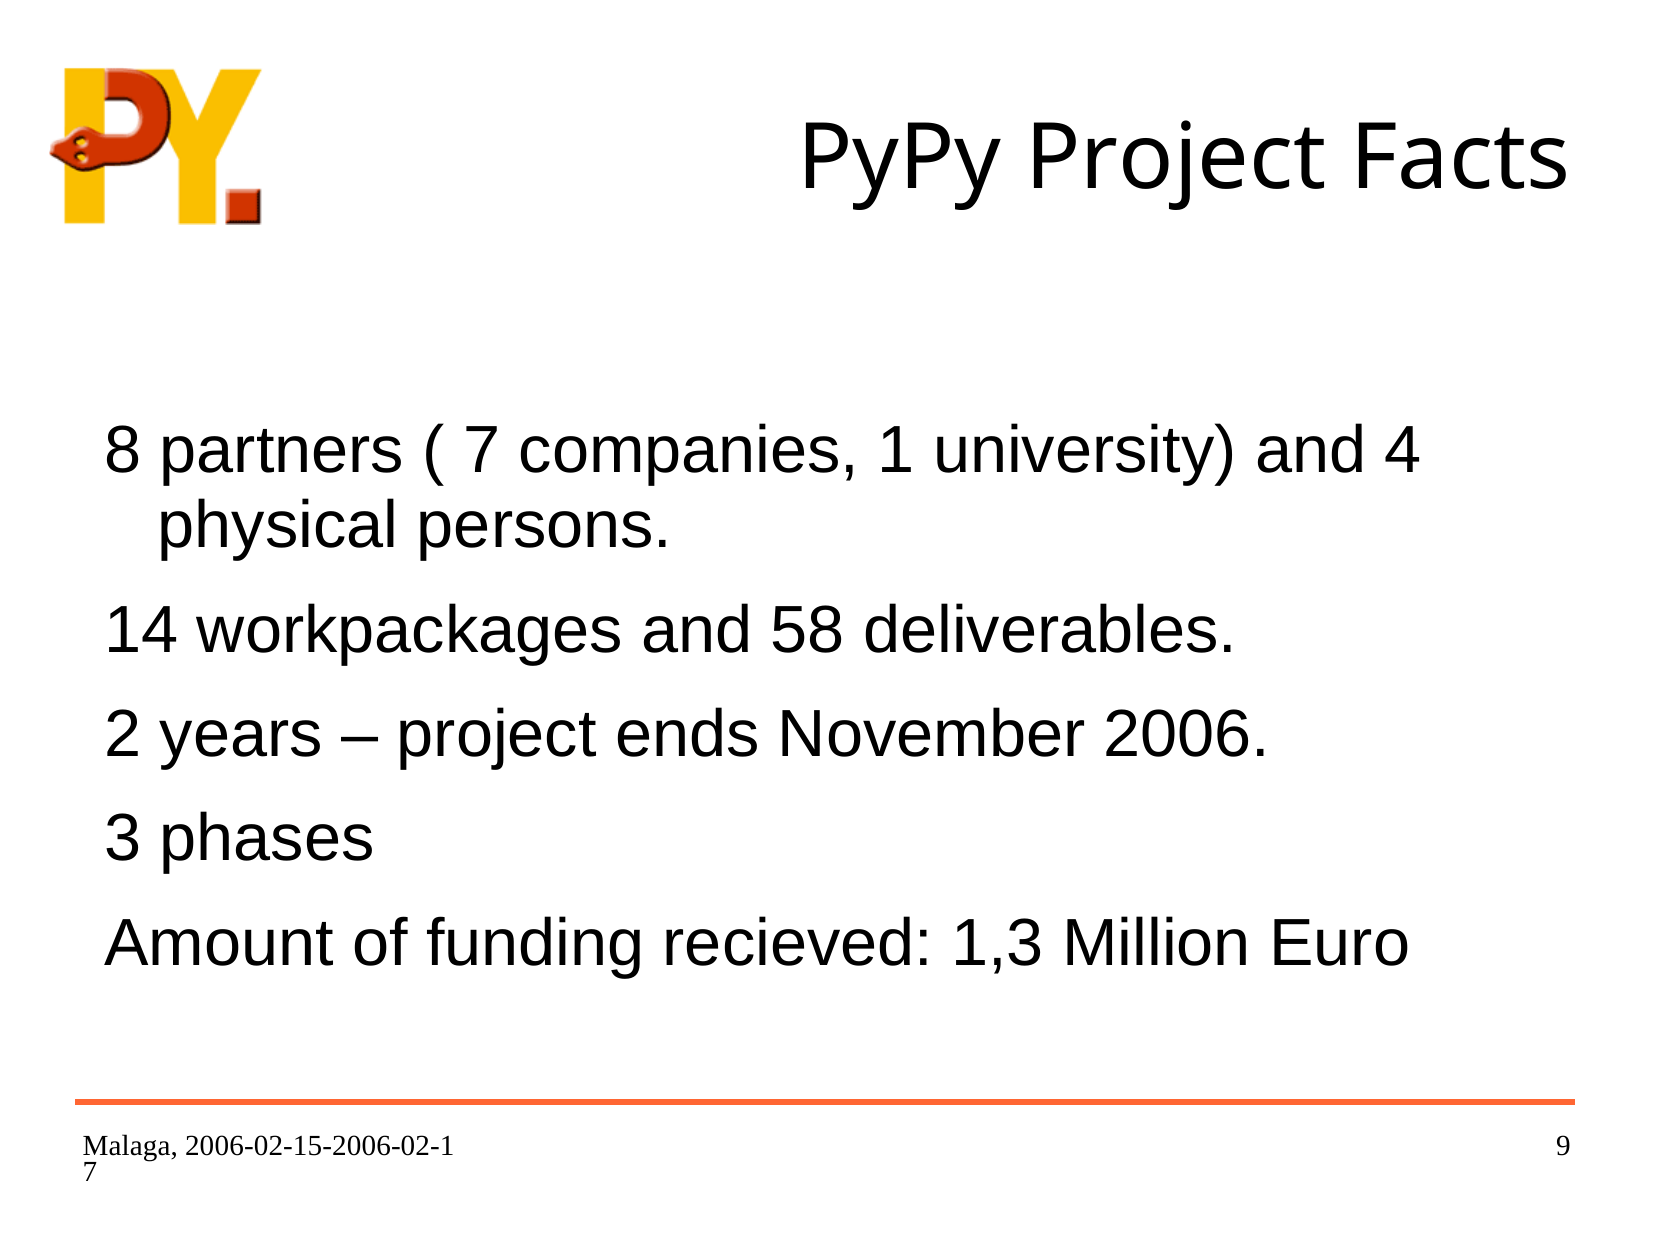

# PyPy Project Facts
8 partners ( 7 companies, 1 university) and 4 physical persons.
14 workpackages and 58 deliverables.
2 years – project ends November 2006.
3 phases
Amount of funding recieved: 1,3 Million Euro
Malaga, 2006-02-15-2006-02-17
9